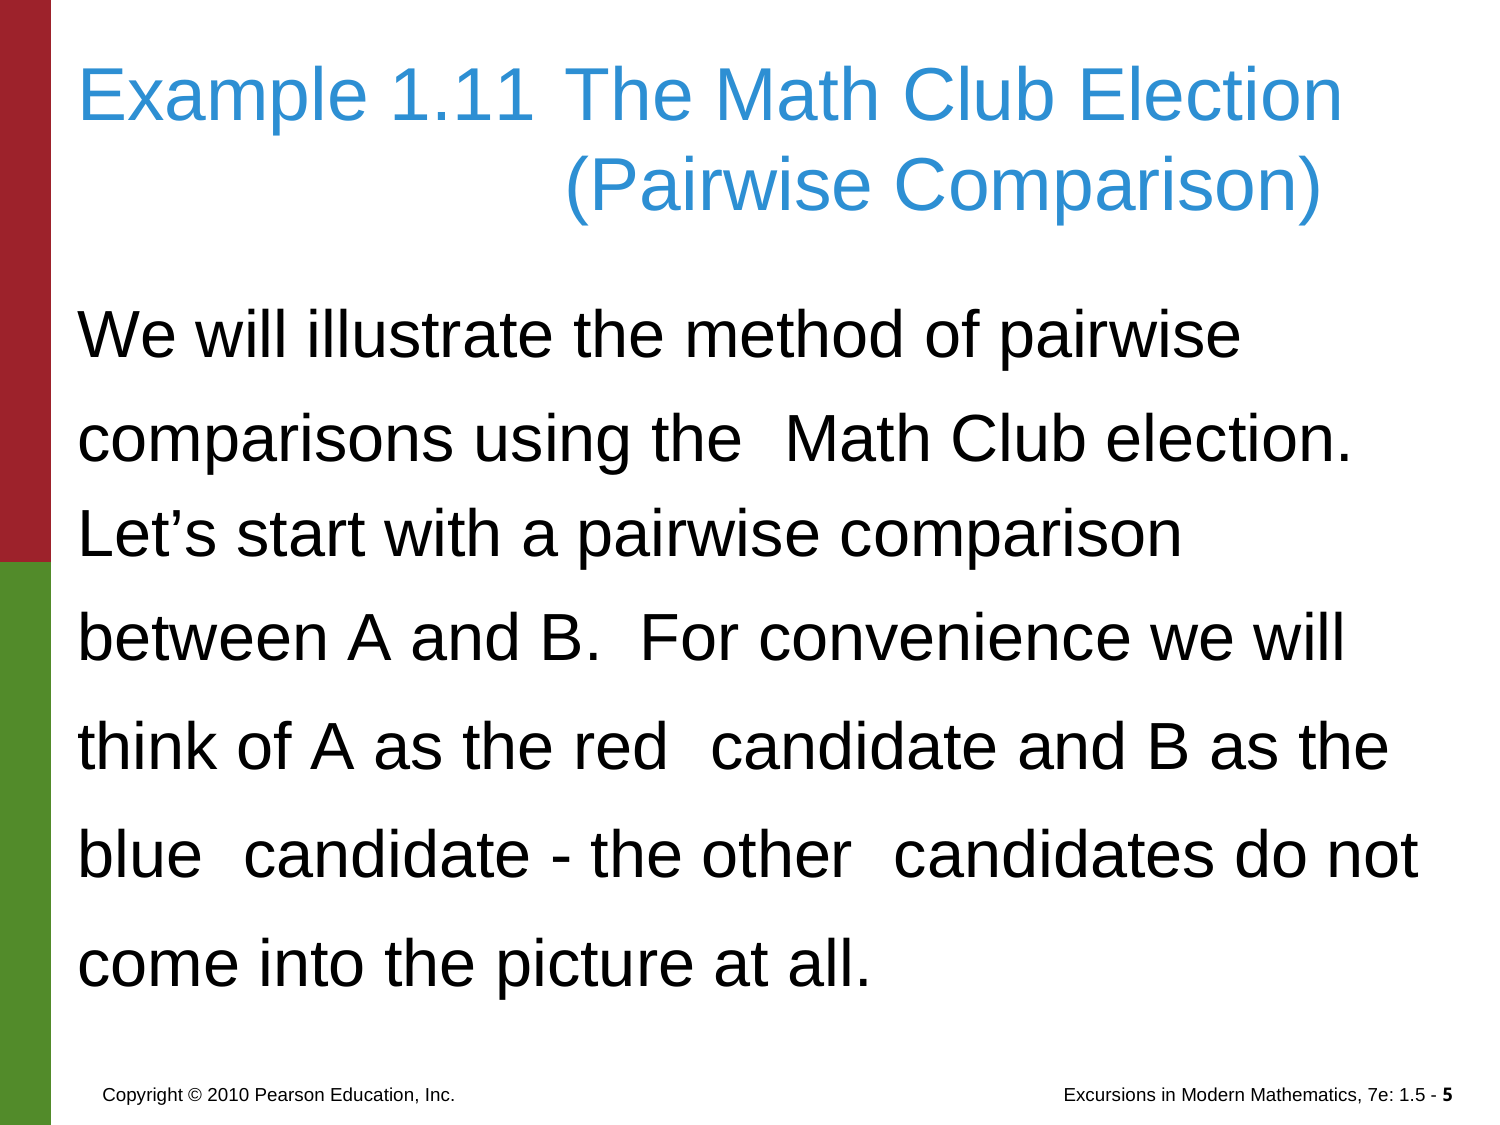

Example 1.11	The Math Club Election (Pairwise Comparison)
# We will illustrate the method of pairwise comparisons using the Math Club election. Let’s start with a pairwise comparison between A and B. For convenience we will think of A as the red candidate and B as the blue candidate - the other candidates do not come into the picture at all.